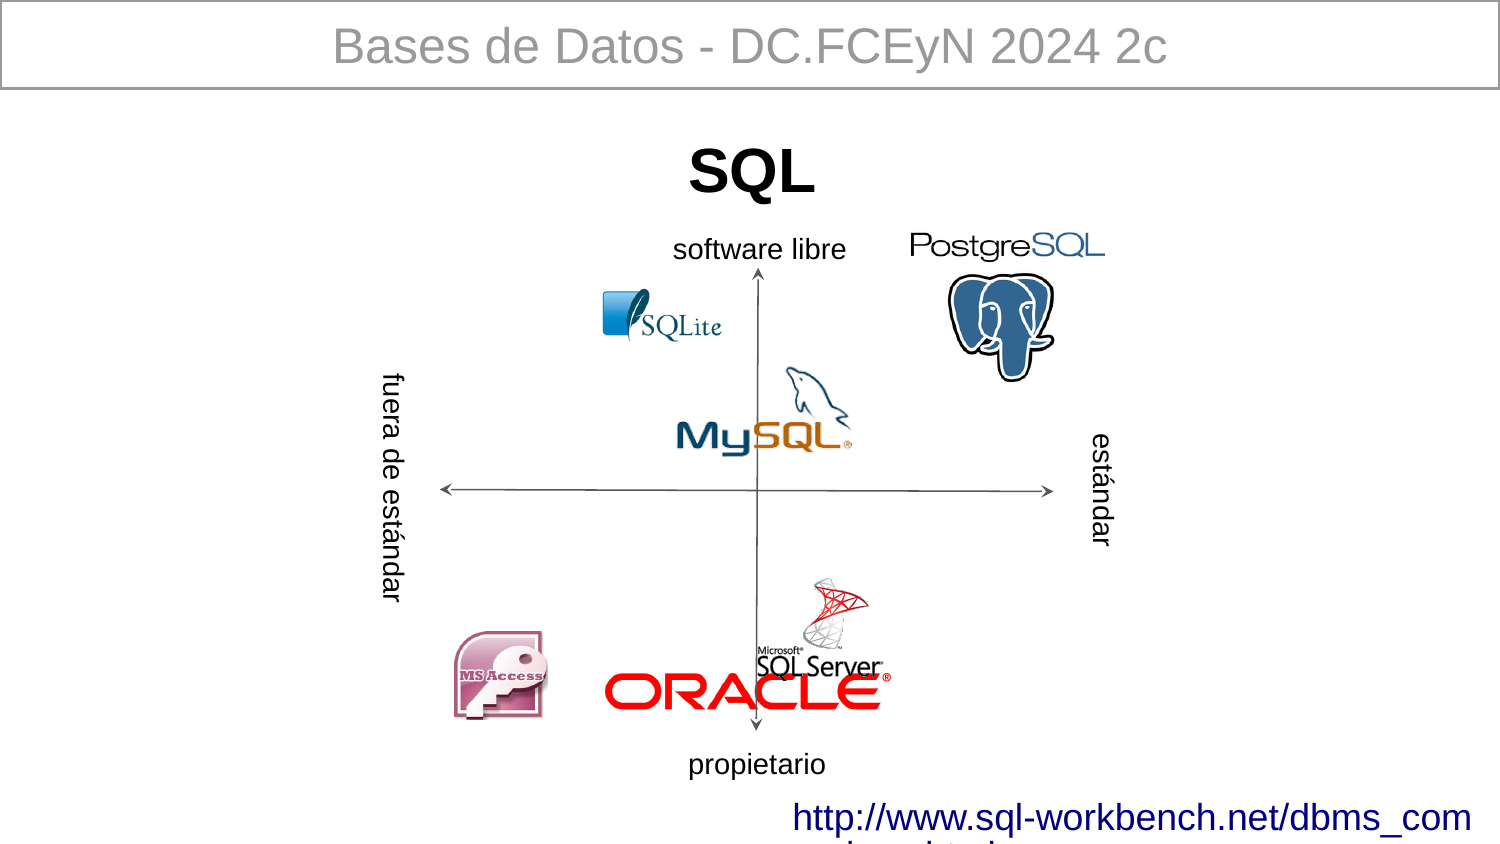

# Bases de Datos - DC.FCEyN 2024 2c
SQL
software libre
fuera de estándar
estándar
propietario
http://www.sql-workbench.net/dbms_comparison.html